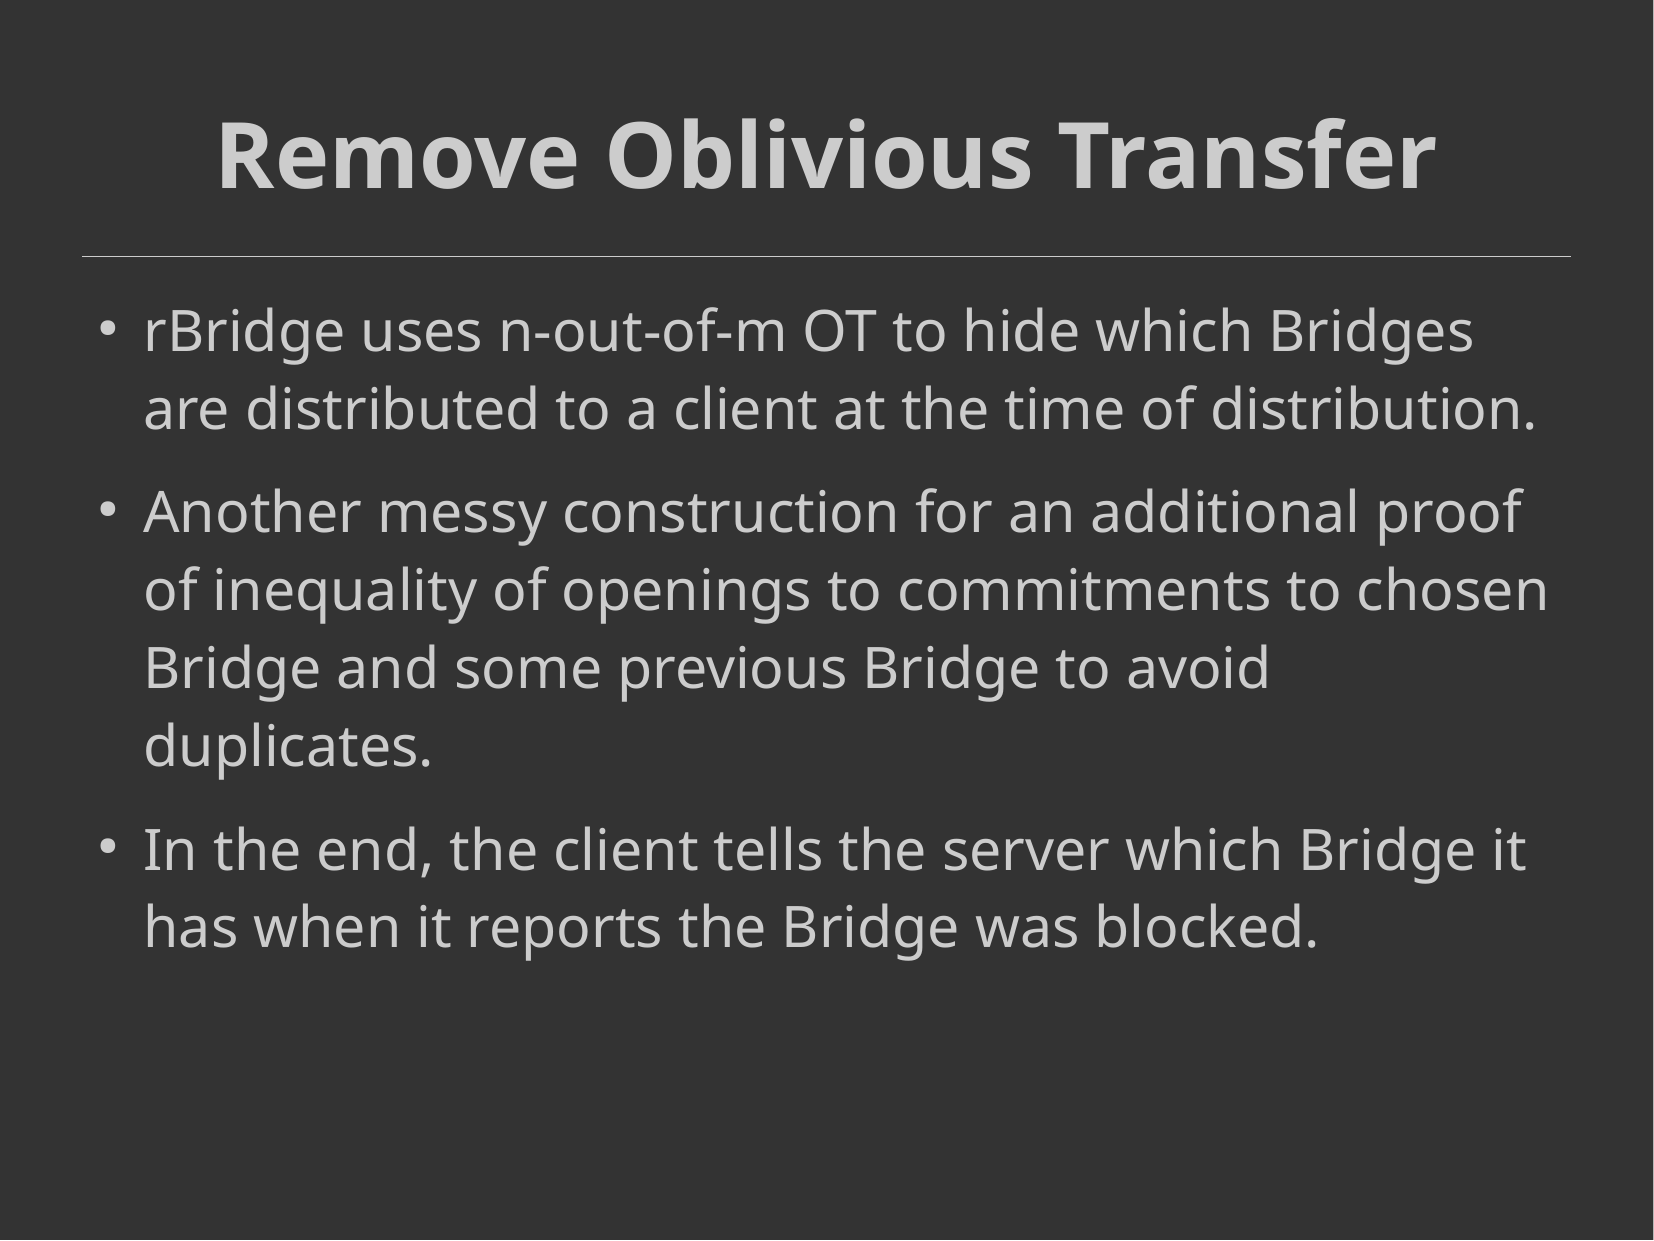

# Remove Oblivious Transfer
rBridge uses n-out-of-m OT to hide which Bridges are distributed to a client at the time of distribution.
Another messy construction for an additional proof of inequality of openings to commitments to chosen Bridge and some previous Bridge to avoid duplicates.
In the end, the client tells the server which Bridge it has when it reports the Bridge was blocked.